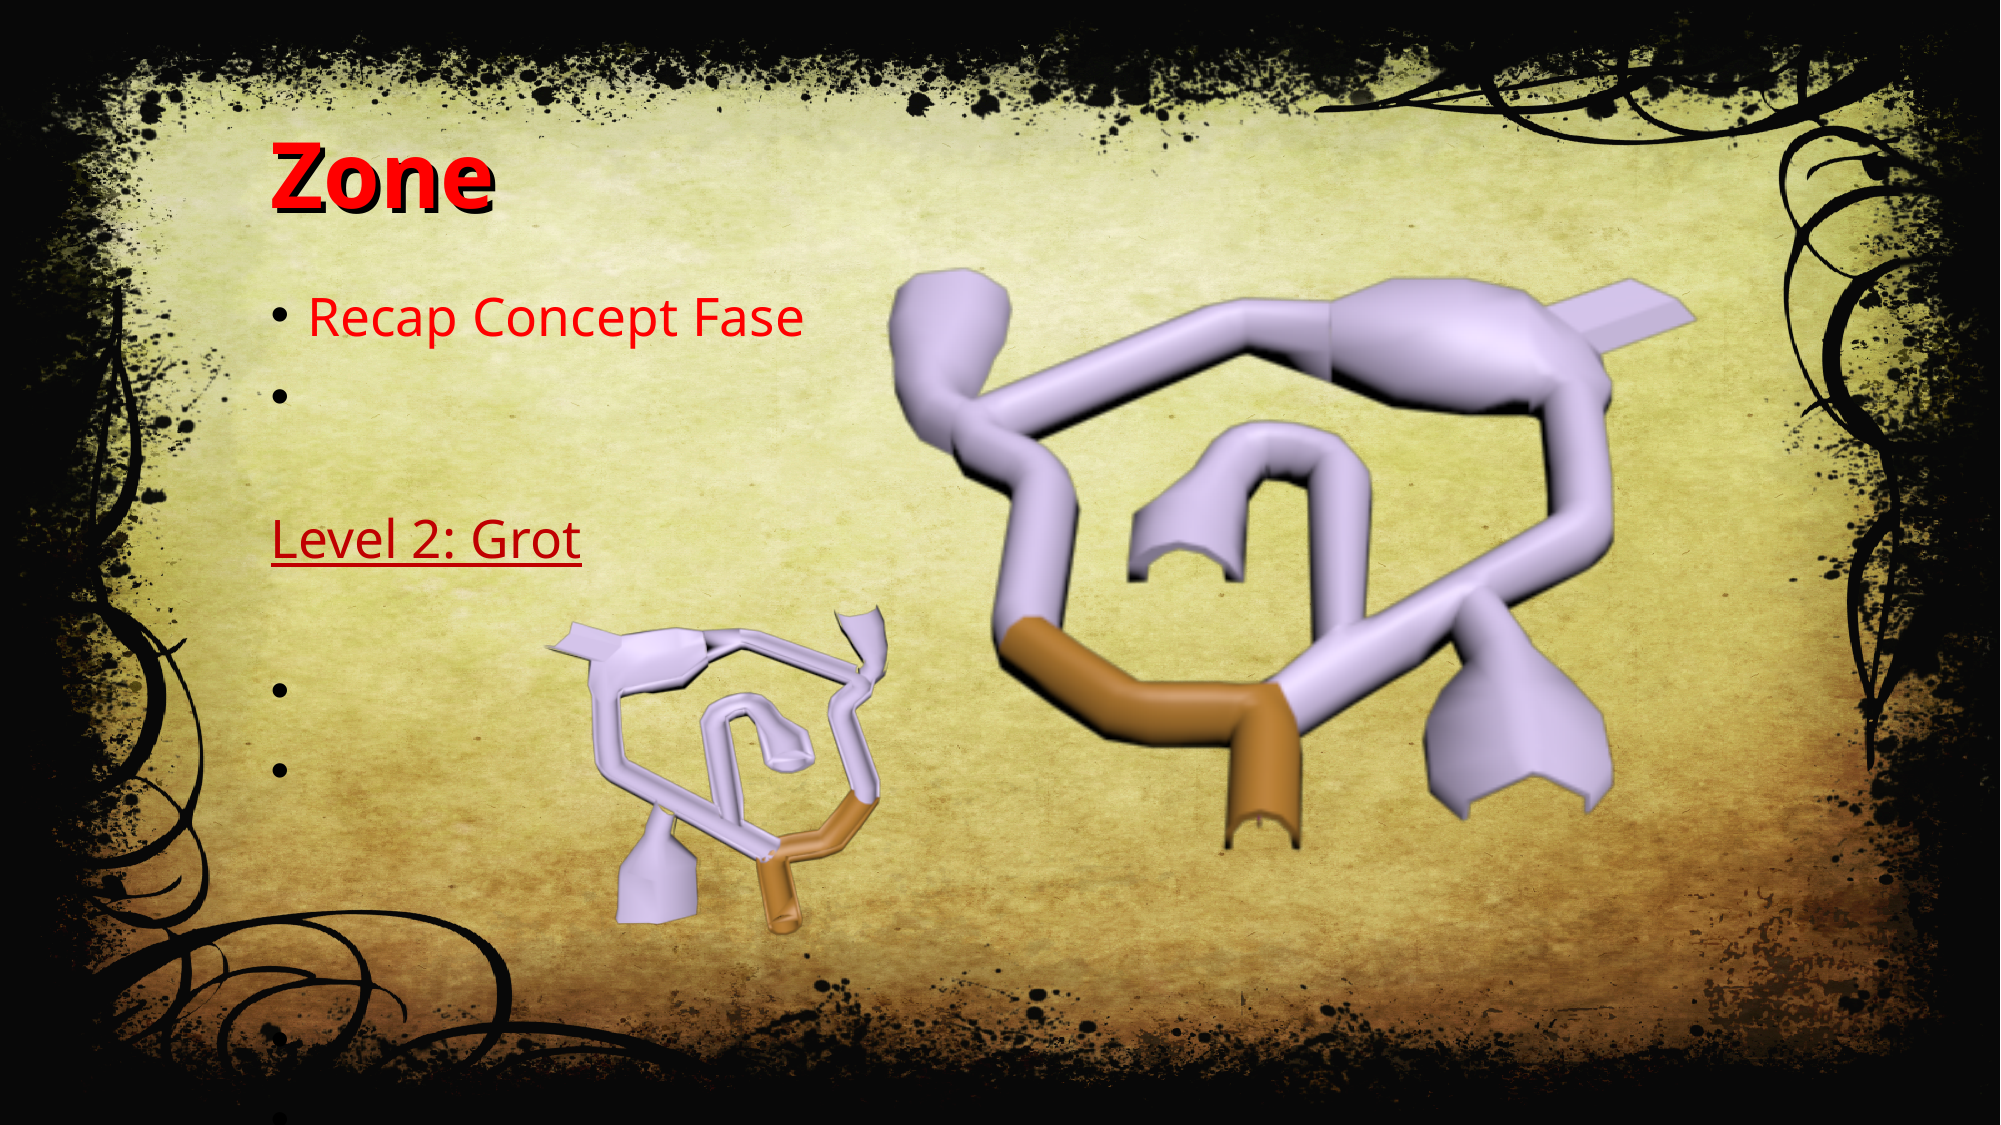

# Zone
Recap Concept Fase
Level 2: Grot